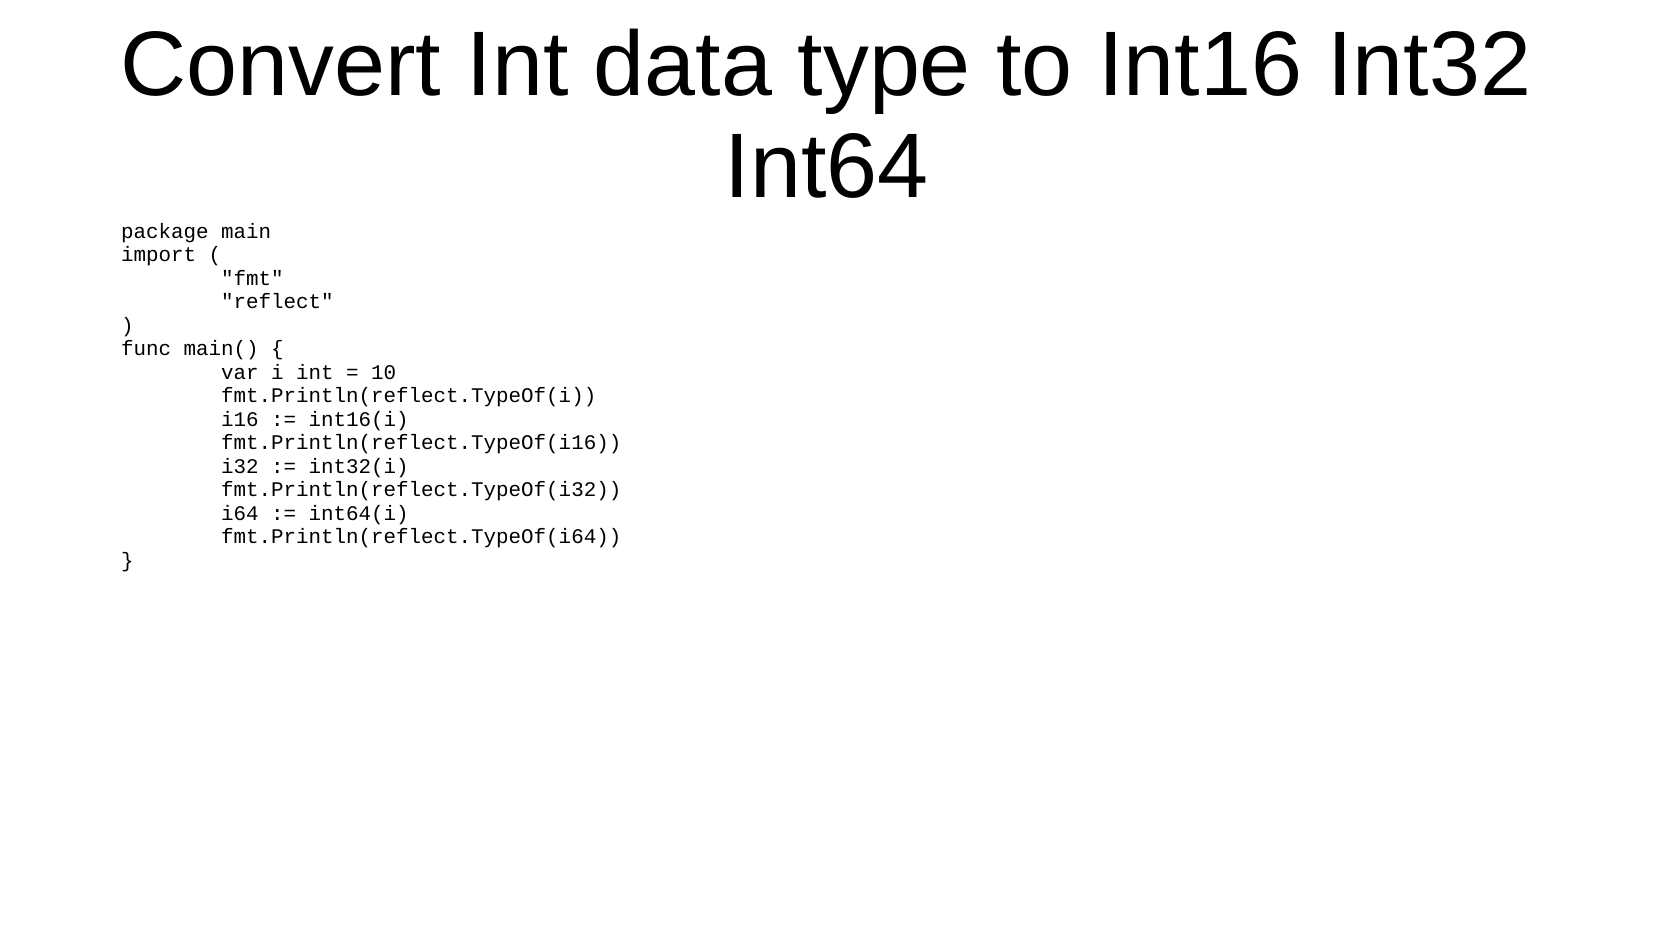

# Convert Int data type to Int16 Int32 Int64
package main
import (
 "fmt"
 "reflect"
)
func main() {
 var i int = 10
 fmt.Println(reflect.TypeOf(i))
 i16 := int16(i)
 fmt.Println(reflect.TypeOf(i16))
 i32 := int32(i)
 fmt.Println(reflect.TypeOf(i32))
 i64 := int64(i)
 fmt.Println(reflect.TypeOf(i64))
}